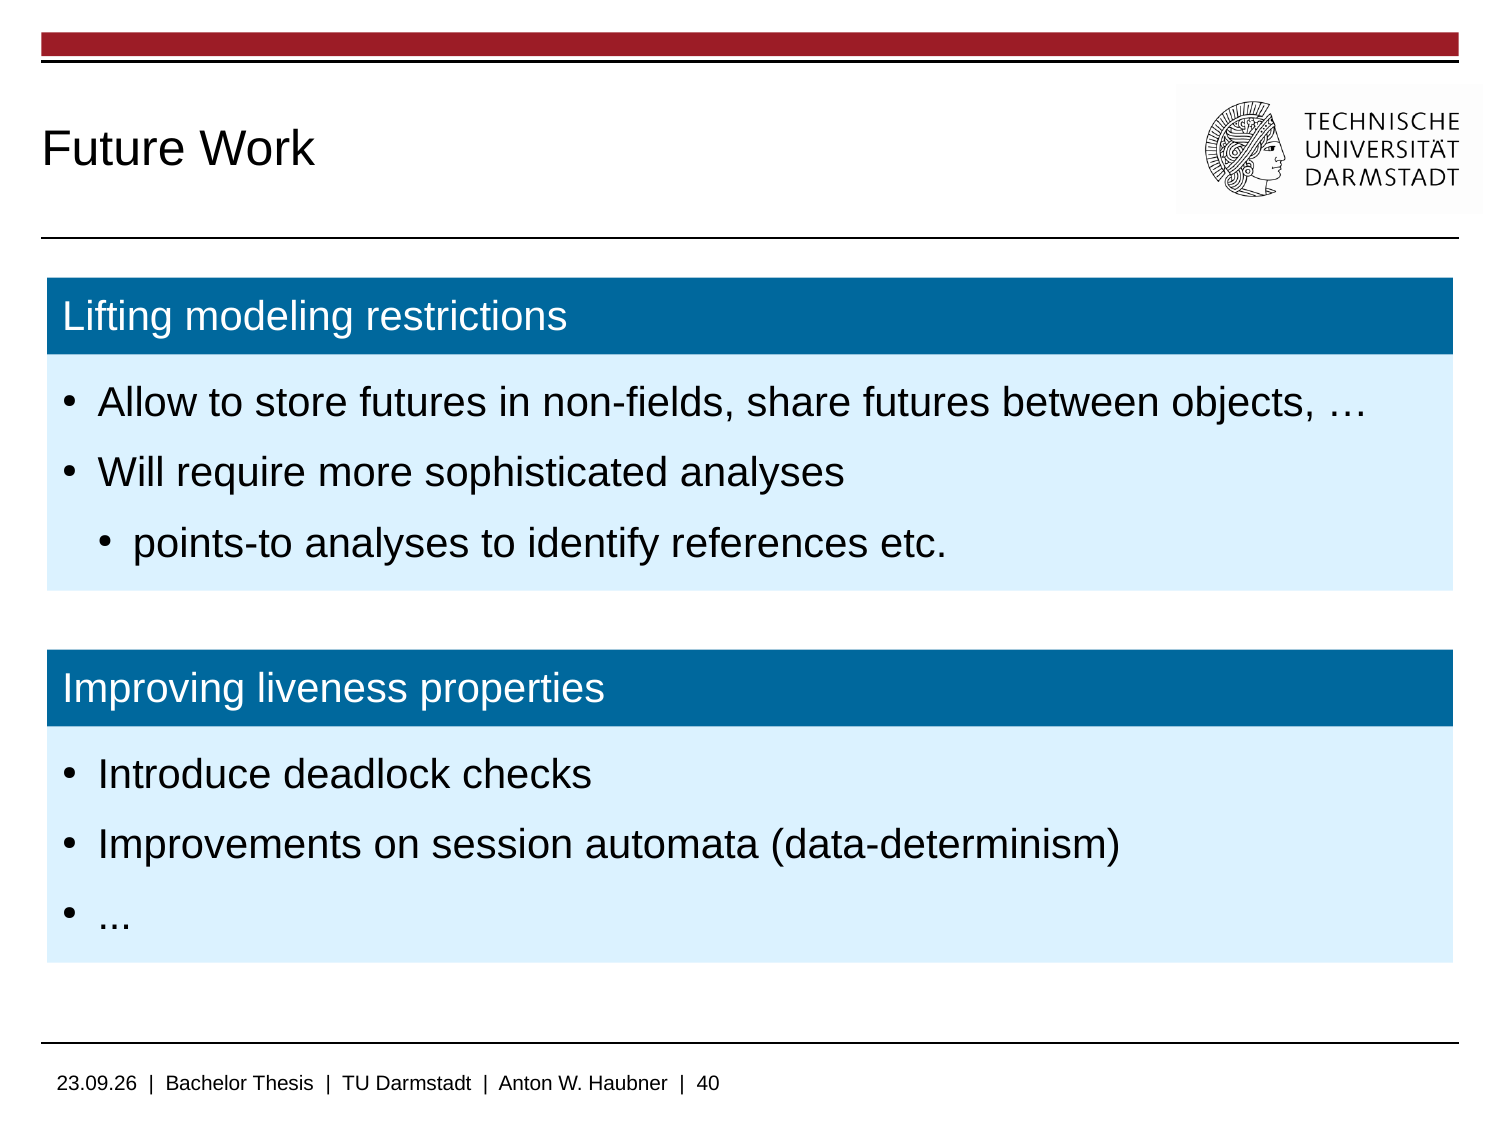

# Future Work
Lifting modeling restrictions
Allow to store futures in non-fields, share futures between objects, …
Will require more sophisticated analyses
points-to analyses to identify references etc.
Improving liveness properties
Introduce deadlock checks
Improvements on session automata (data-determinism)
...